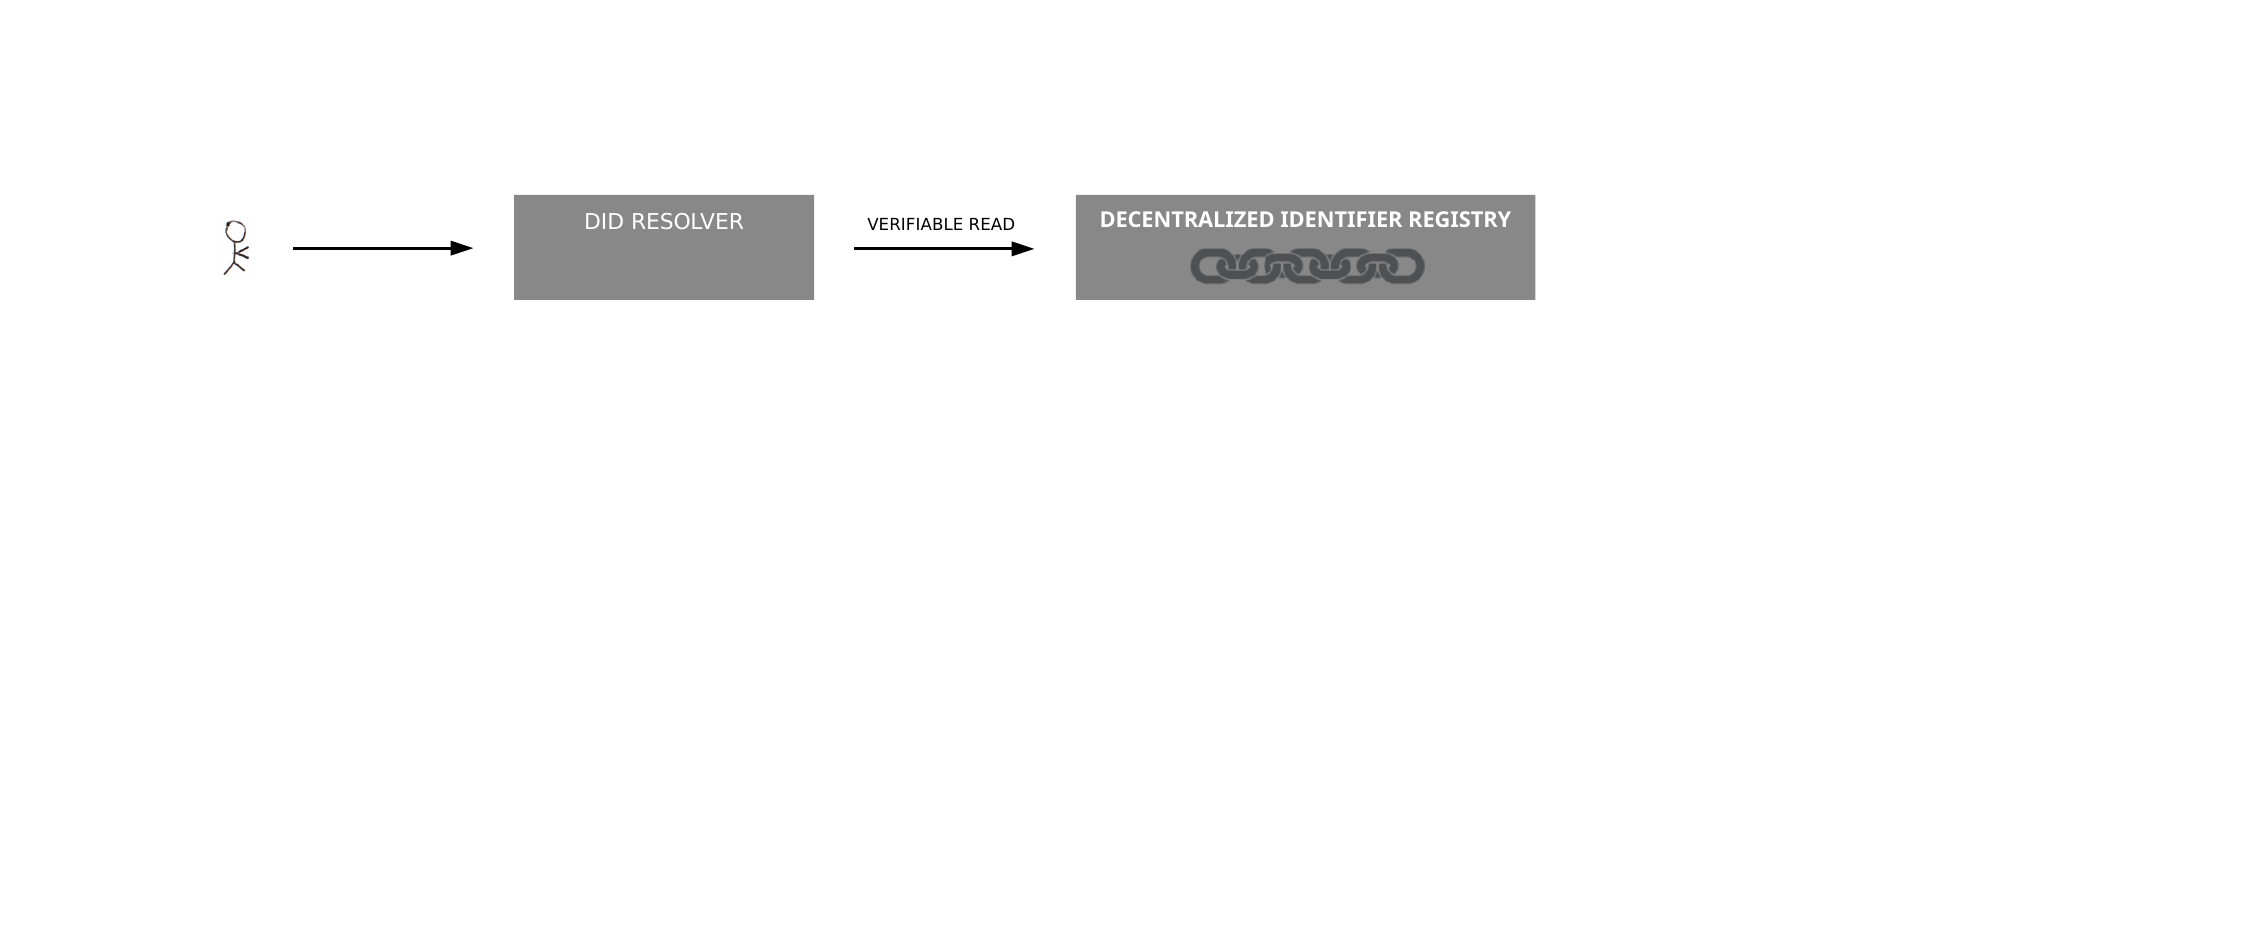

DID RESOLVER
DECENTRALIZED IDENTIFIER REGISTRY
VERIFIABLE READ